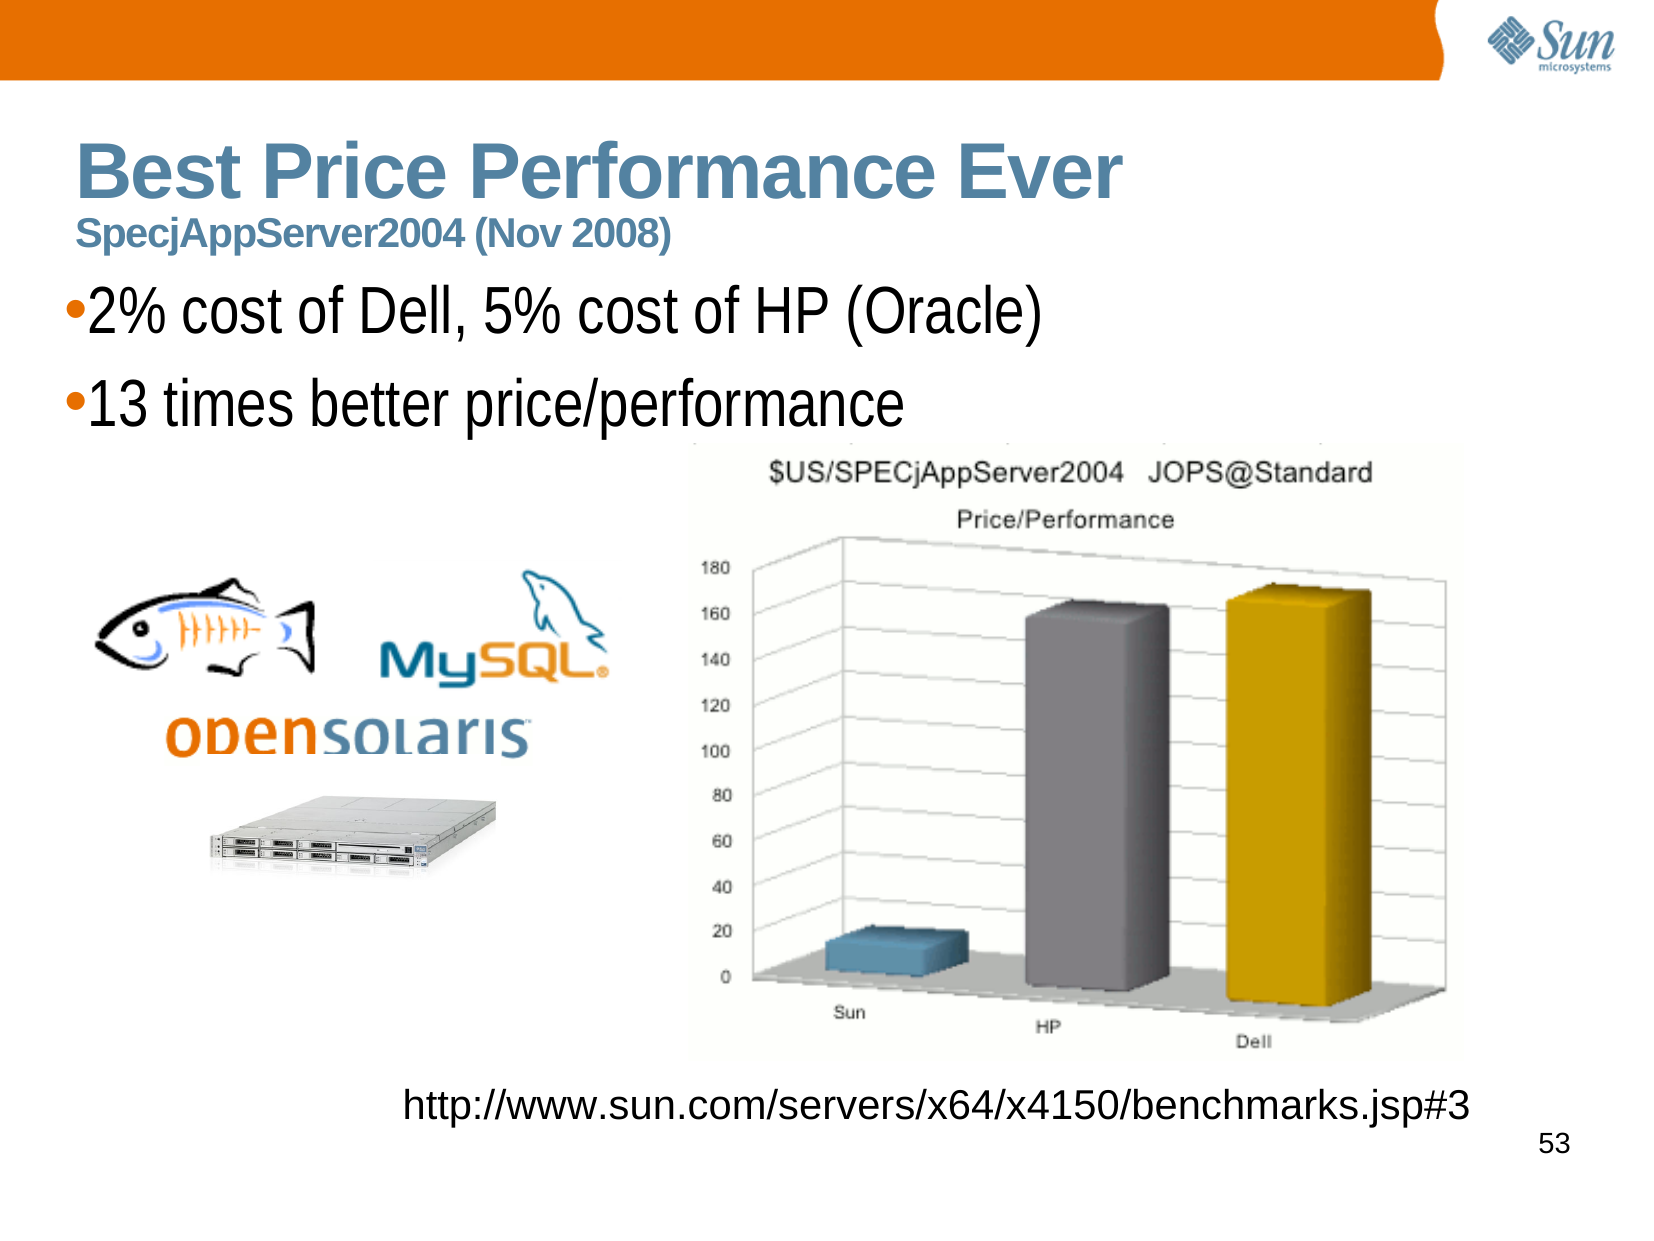

# Best Price Performance Ever SpecjAppServer2004 (Nov 2008)
2% cost of Dell, 5% cost of HP (Oracle)
13 times better price/performance
http://www.sun.com/servers/x64/x4150/benchmarks.jsp#3
53